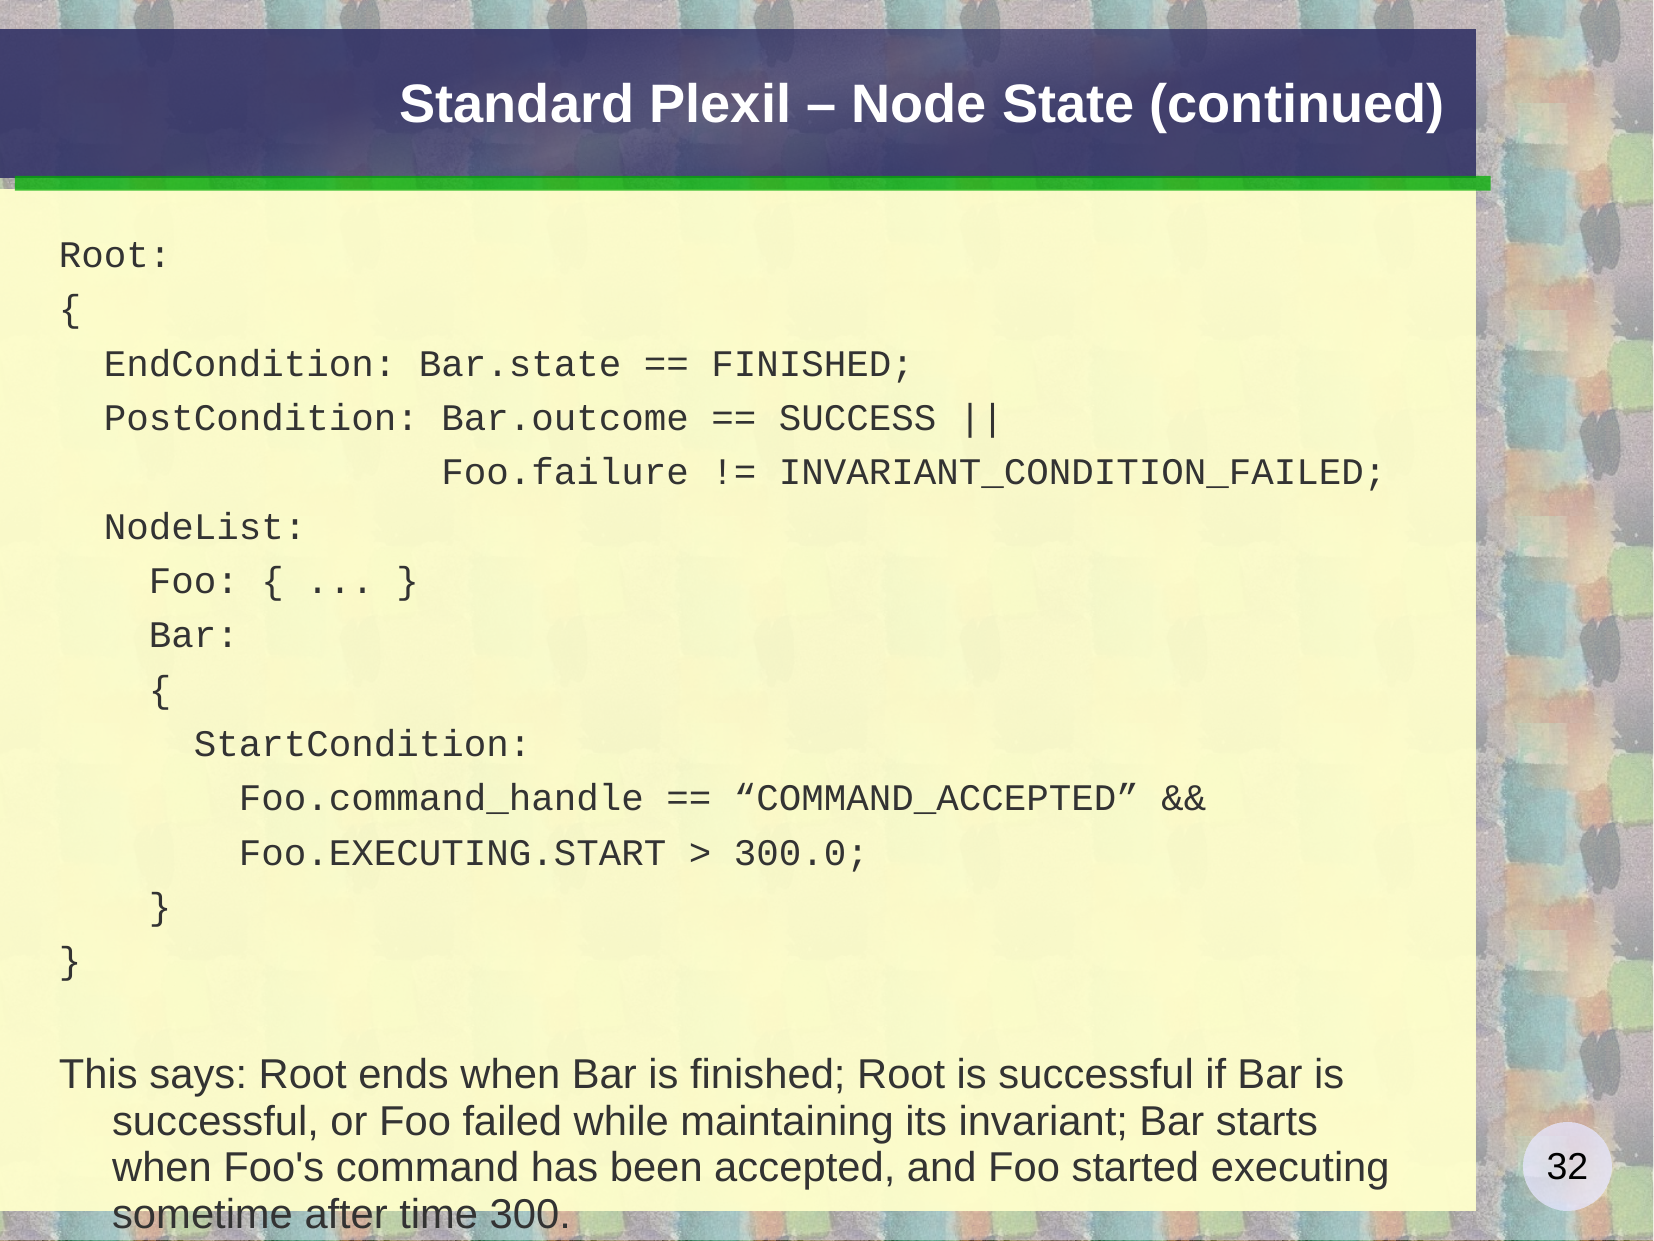

# Standard Plexil – Node State (continued)
Root:
{
 EndCondition: Bar.state == FINISHED;
 PostCondition: Bar.outcome == SUCCESS ||
 Foo.failure != INVARIANT_CONDITION_FAILED;
 NodeList:
 Foo: { ... }
 Bar:
 {
 StartCondition:
 Foo.command_handle == “COMMAND_ACCEPTED” &&
 Foo.EXECUTING.START > 300.0;
 }
}
This says: Root ends when Bar is finished; Root is successful if Bar is successful, or Foo failed while maintaining its invariant; Bar starts when Foo's command has been accepted, and Foo started executing sometime after time 300.